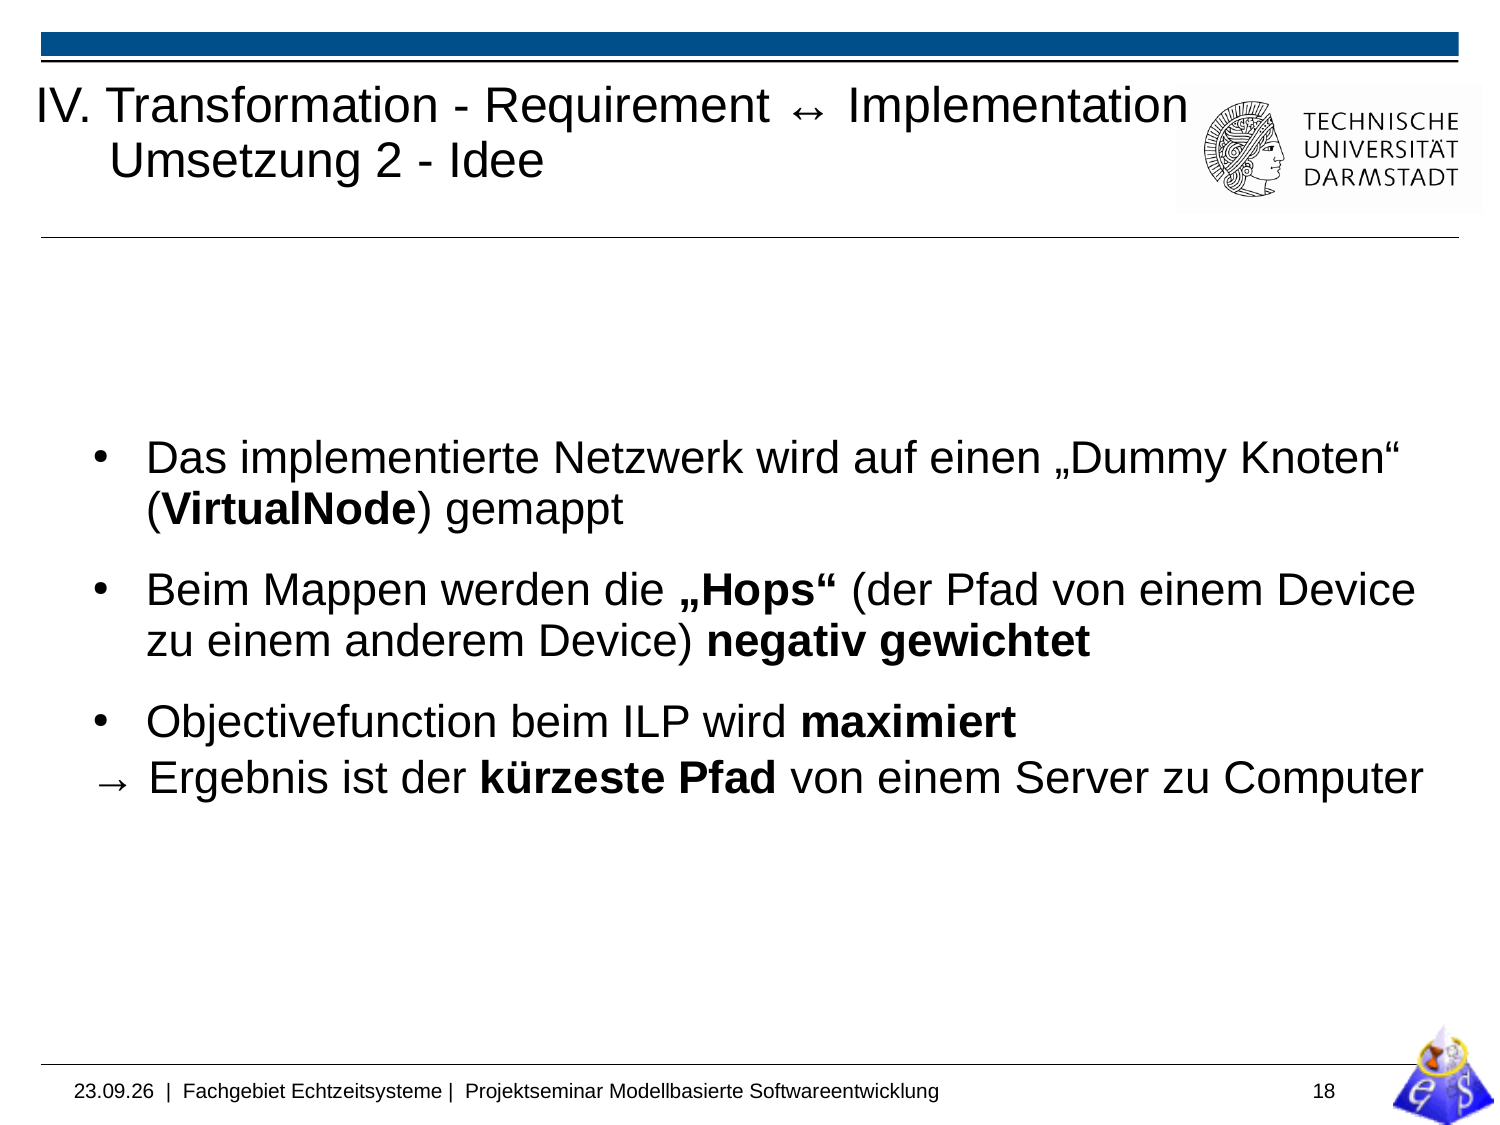

IV. Transformation - Requirement ↔ Implementation
	Umsetzung 2 - Idee
# Das implementierte Netzwerk wird auf einen „Dummy Knoten“ (VirtualNode) gemappt
Beim Mappen werden die „Hops“ (der Pfad von einem Device zu einem anderem Device) negativ gewichtet
Objectivefunction beim ILP wird maximiert
→ Ergebnis ist der kürzeste Pfad von einem Server zu Computer